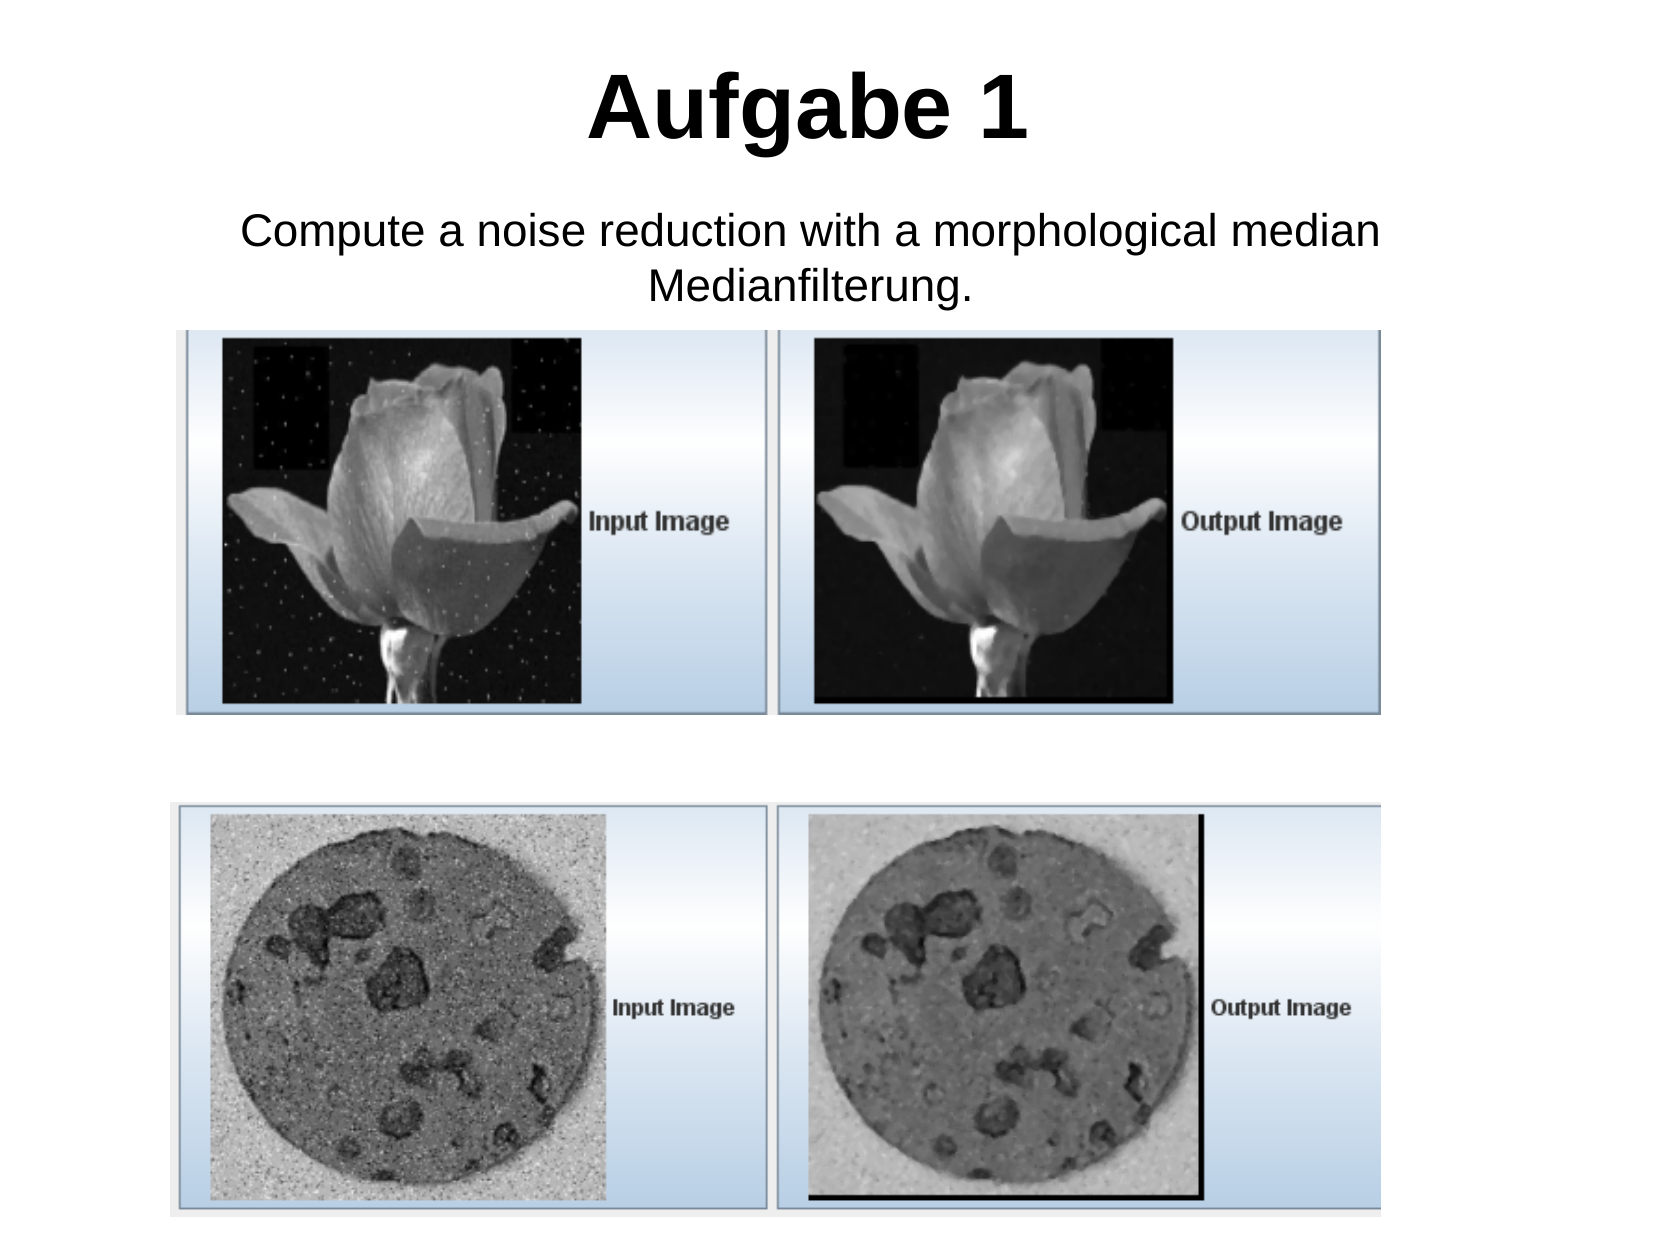

# Aufgabe 1
Compute a noise reduction with a morphological median Medianfilterung.